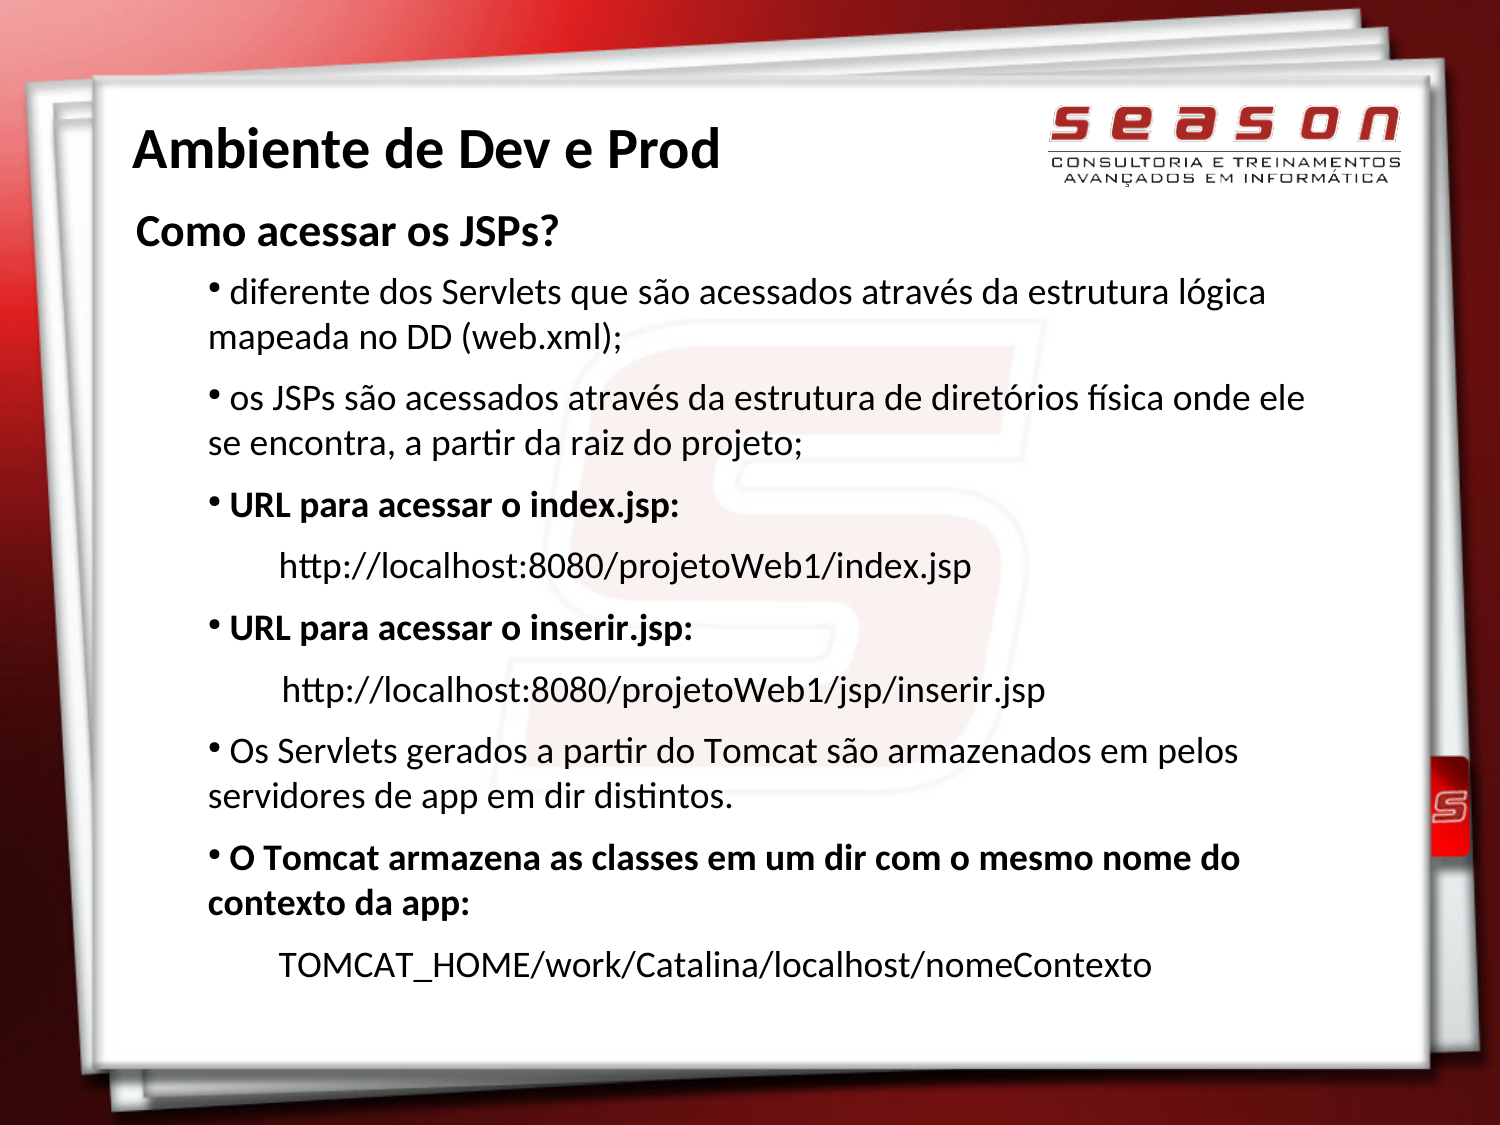

# Ambiente de Dev e Prod
Como acessar os JSPs?
 diferente dos Servlets que são acessados através da estrutura lógica mapeada no DD (web.xml);
 os JSPs são acessados através da estrutura de diretórios física onde ele se encontra, a partir da raiz do projeto;
 URL para acessar o index.jsp:
http://localhost:8080/projetoWeb1/index.jsp
 URL para acessar o inserir.jsp:
	http://localhost:8080/projetoWeb1/jsp/inserir.jsp
 Os Servlets gerados a partir do Tomcat são armazenados em pelos servidores de app em dir distintos.
 O Tomcat armazena as classes em um dir com o mesmo nome do contexto da app:
TOMCAT_HOME/work/Catalina/localhost/nomeContexto